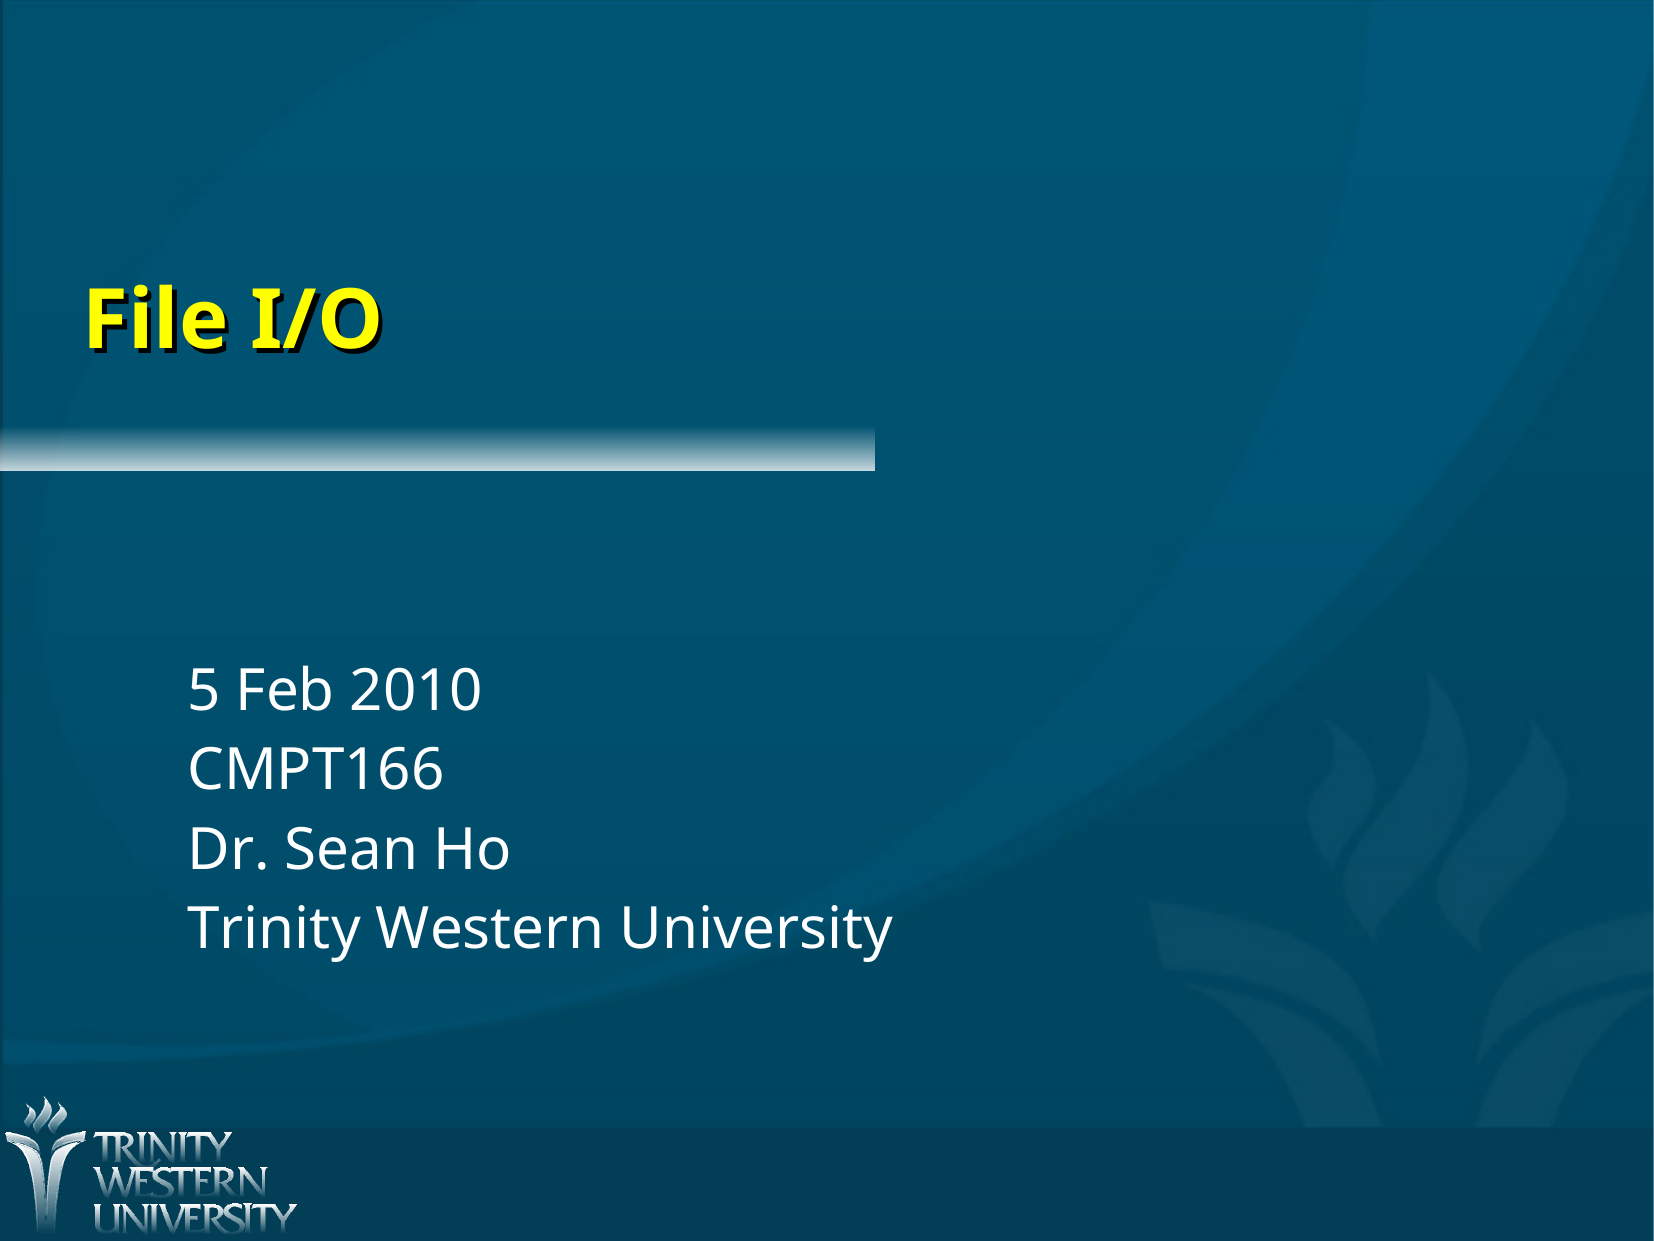

# File I/O
5 Feb 2010
CMPT166
Dr. Sean Ho
Trinity Western University